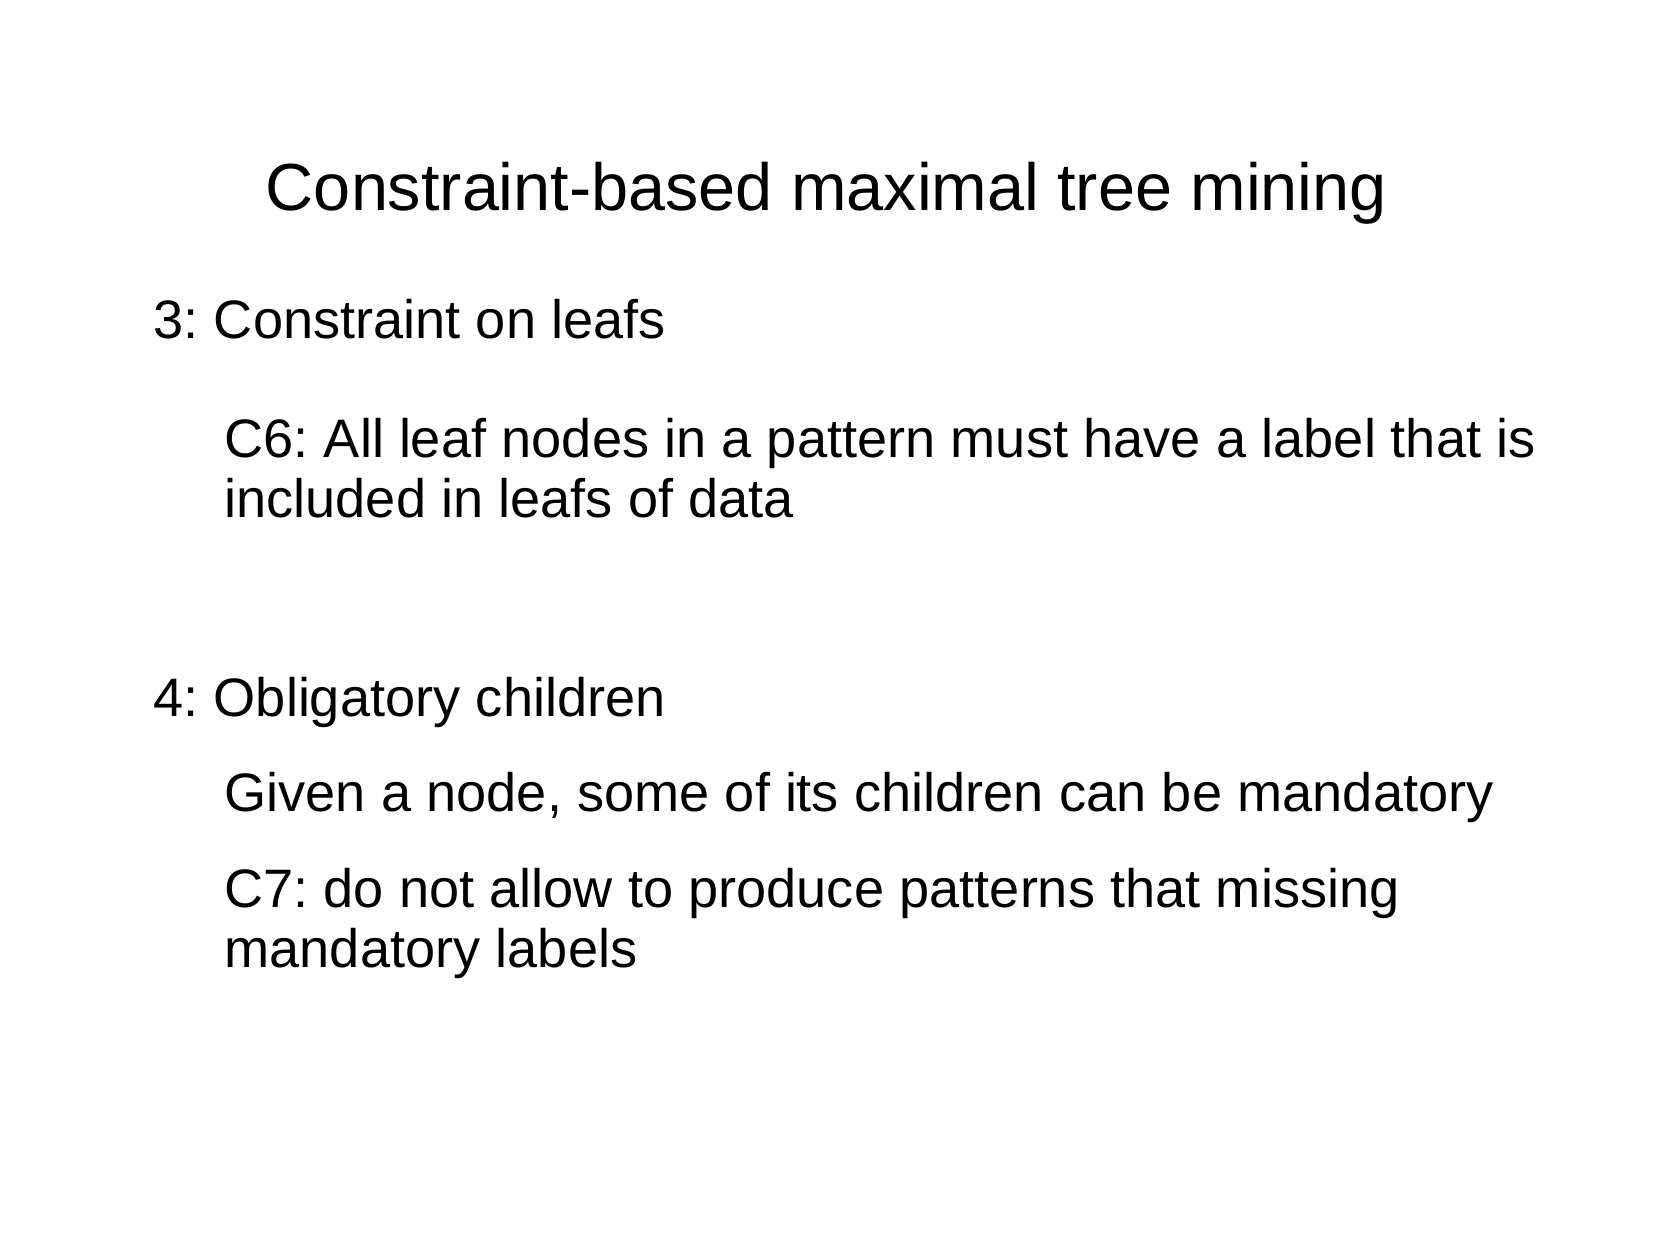

# Constraint-based maximal tree mining
3: Constraint on leafs
C6: All leaf nodes in a pattern must have a label that is included in leafs of data
4: Obligatory children
Given a node, some of its children can be mandatory
C7: do not allow to produce patterns that missing mandatory labels
14